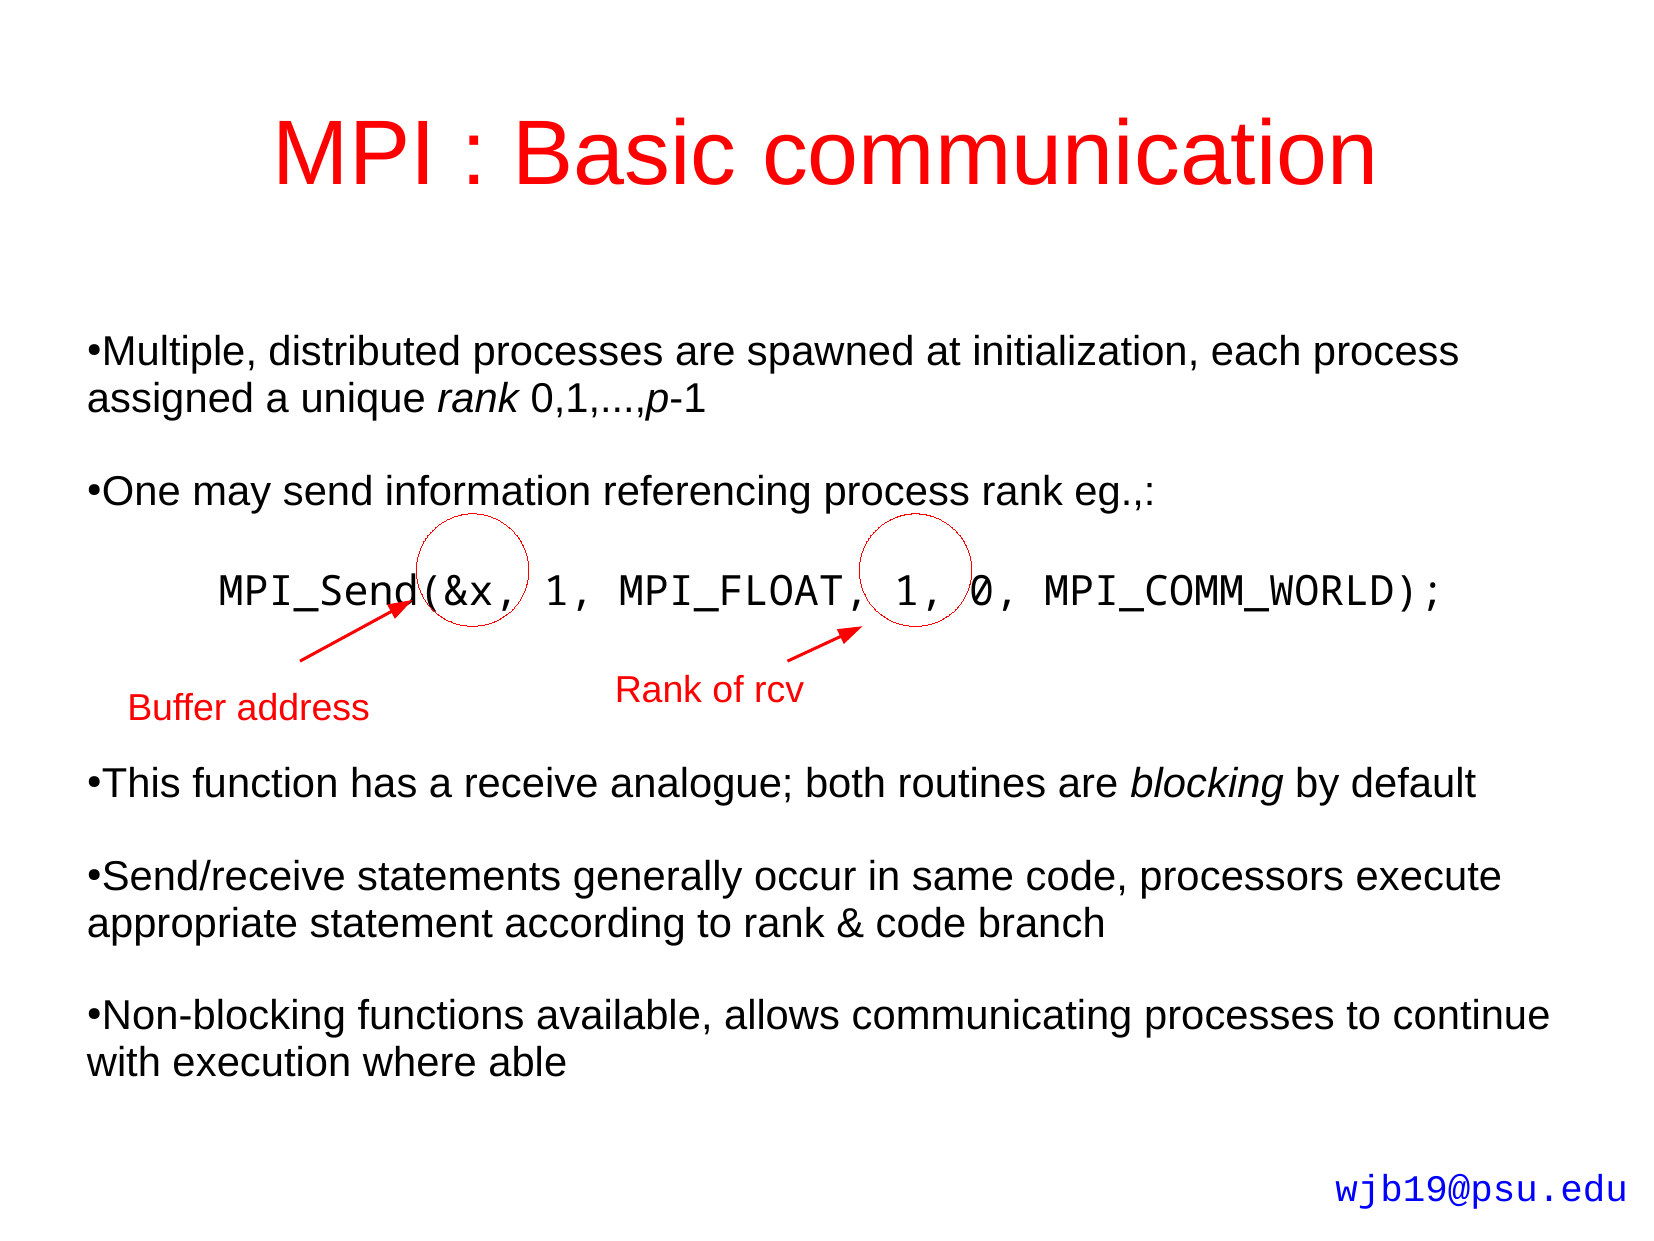

# MPI : Basic communication
Multiple, distributed processes are spawned at initialization, each process assigned a unique rank 0,1,...,p-1
One may send information referencing process rank eg.,:
MPI_Send(&x, 1, MPI_FLOAT, 1, 0, MPI_COMM_WORLD);
This function has a receive analogue; both routines are blocking by default
Send/receive statements generally occur in same code, processors execute appropriate statement according to rank & code branch
Non-blocking functions available, allows communicating processes to continue with execution where able
Rank of rcv
Buffer address
wjb19@psu.edu